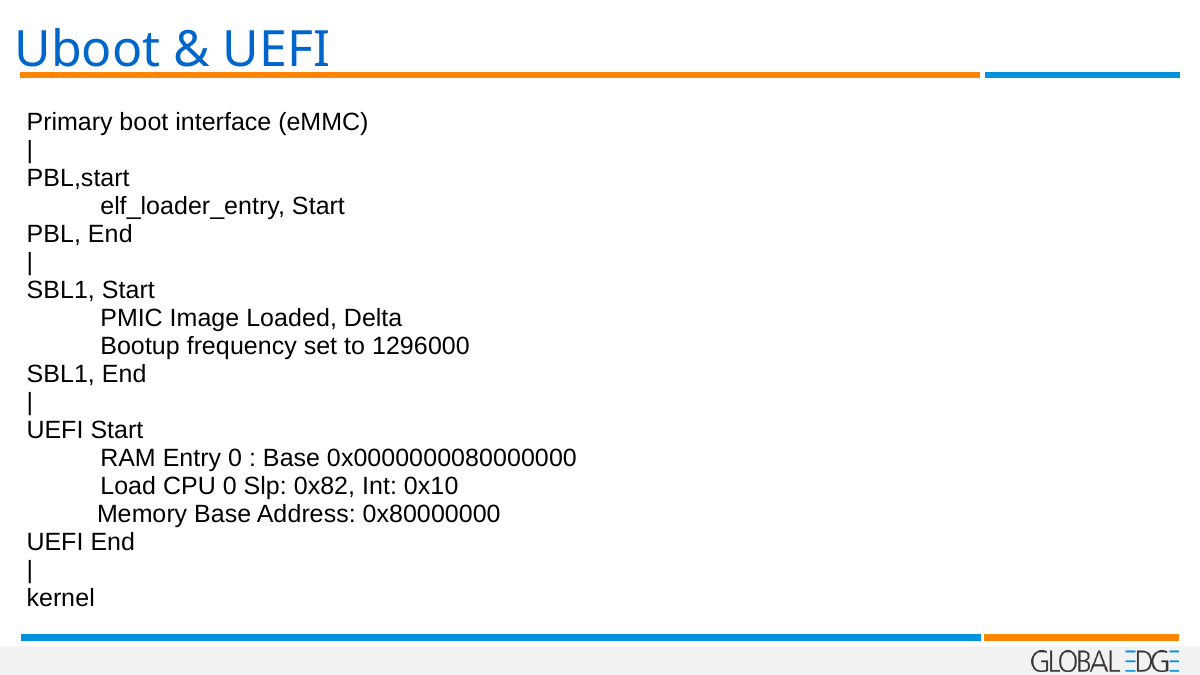

Uboot & UEFI
Primary boot interface (eMMC)
|
PBL,start
	elf_loader_entry, Start
PBL, End
|
SBL1, Start
	PMIC Image Loaded, Delta
	Bootup frequency set to 1296000
SBL1, End
|
UEFI Start
	RAM Entry 0 : Base 0x0000000080000000
	Load CPU 0 Slp: 0x82, Int: 0x10
 Memory Base Address: 0x80000000
UEFI End
|
kernel